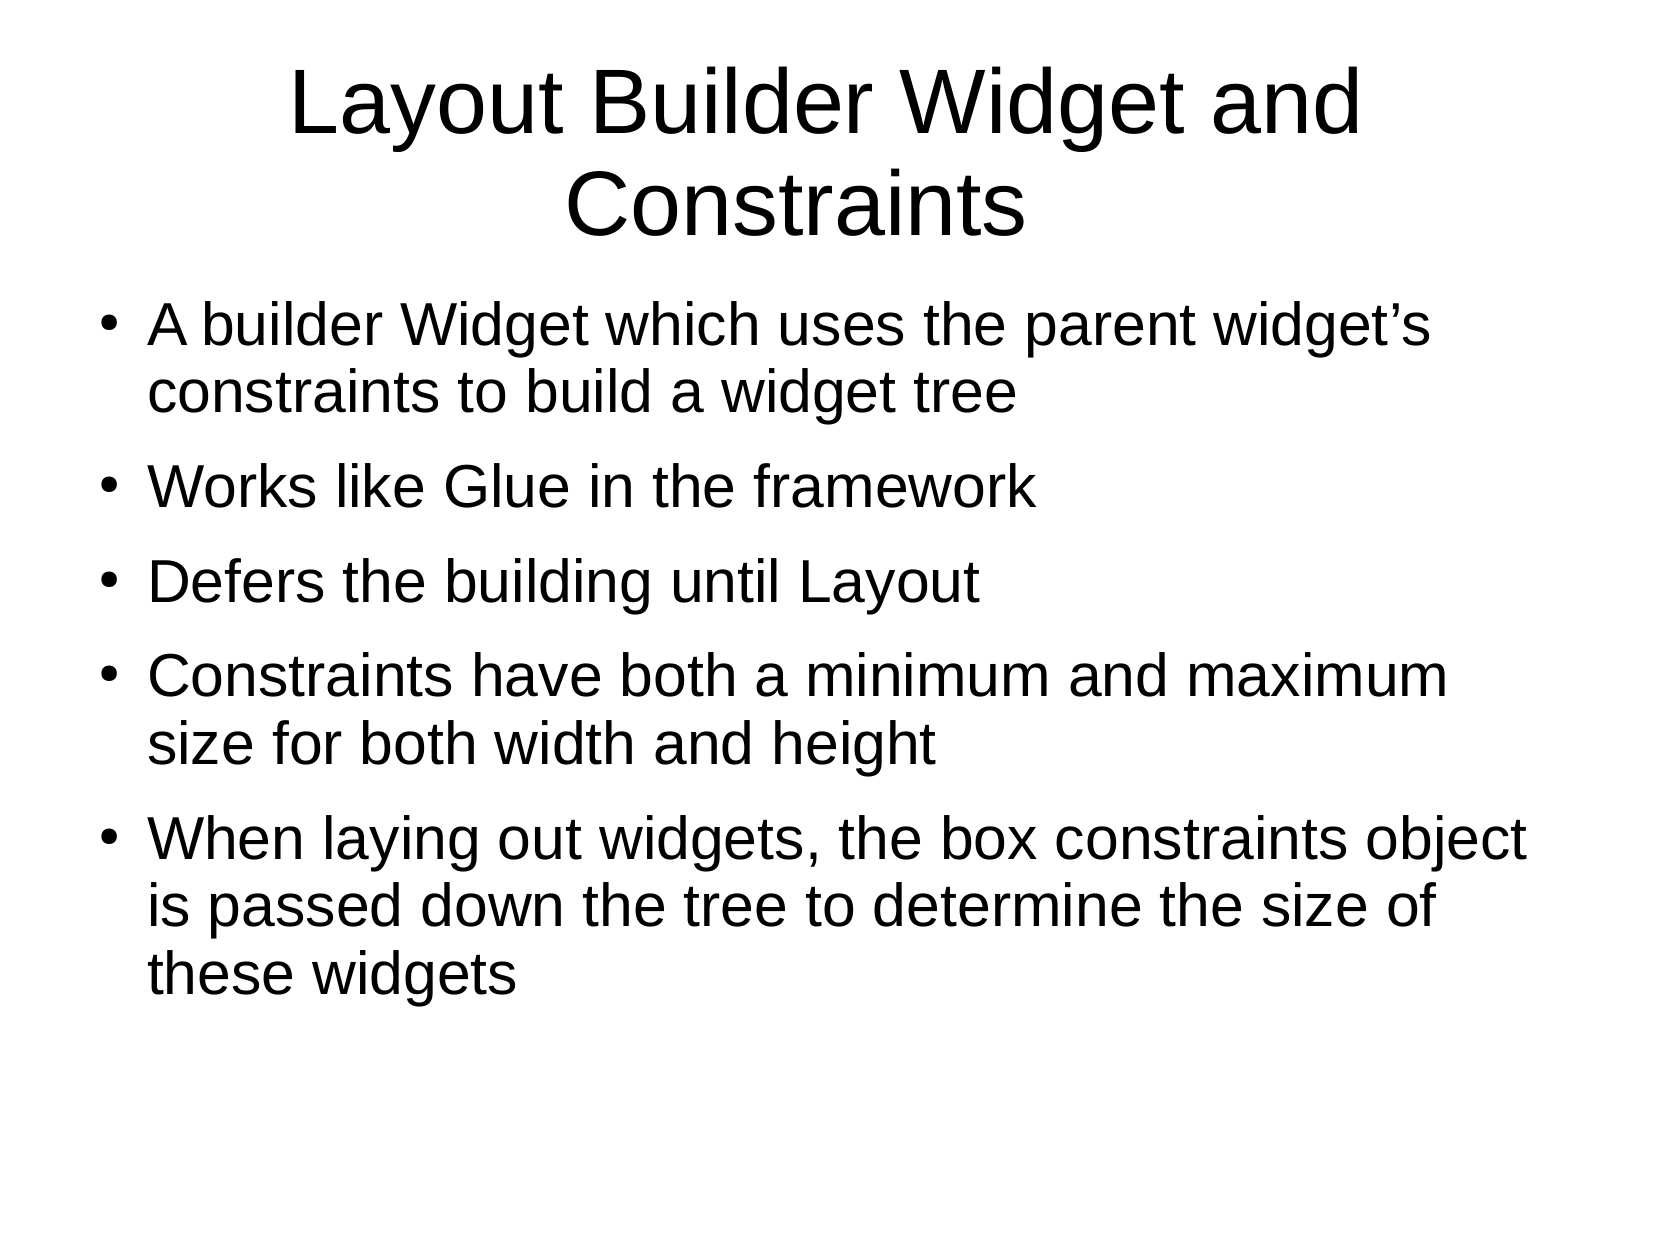

# Layout Builder Widget and Constraints
A builder Widget which uses the parent widget’s constraints to build a widget tree
Works like Glue in the framework
Defers the building until Layout
Constraints have both a minimum and maximum size for both width and height
When laying out widgets, the box constraints object is passed down the tree to determine the size of these widgets